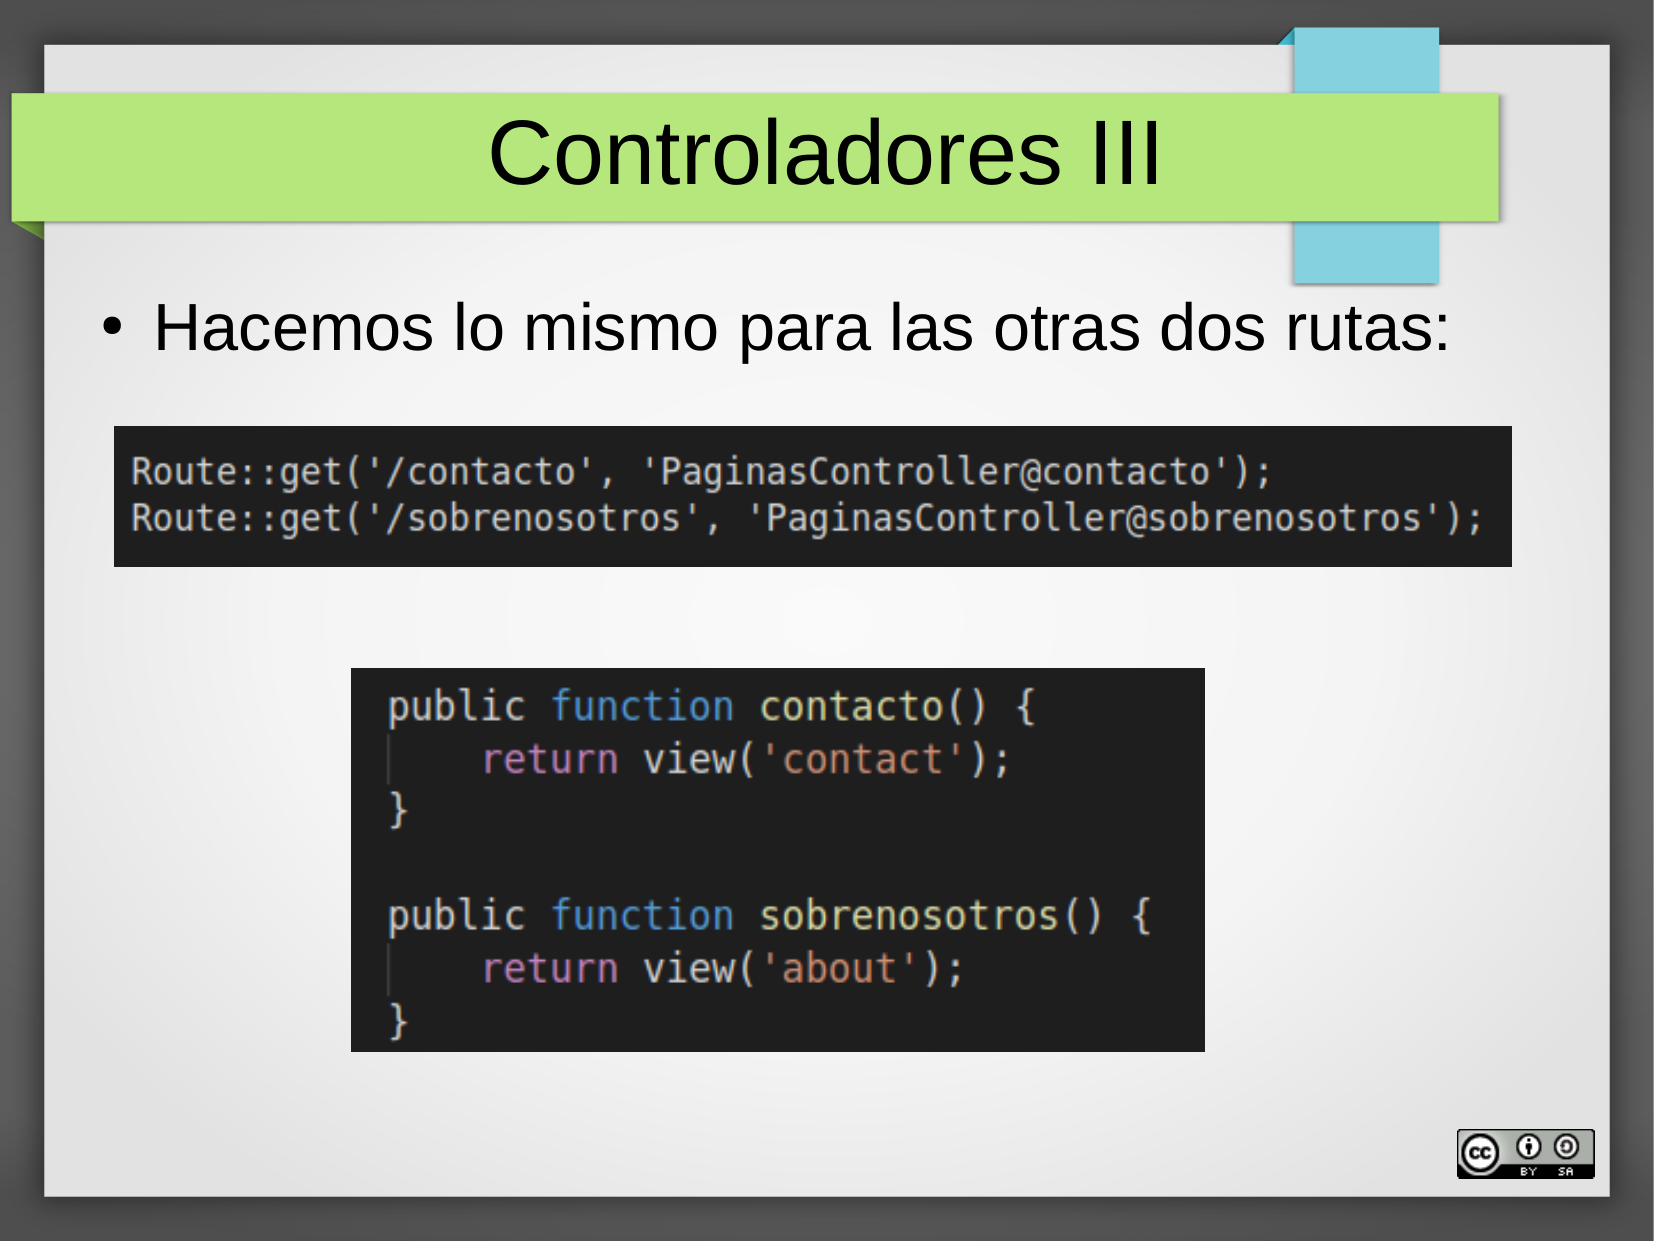

# Controladores III
Hacemos lo mismo para las otras dos rutas: